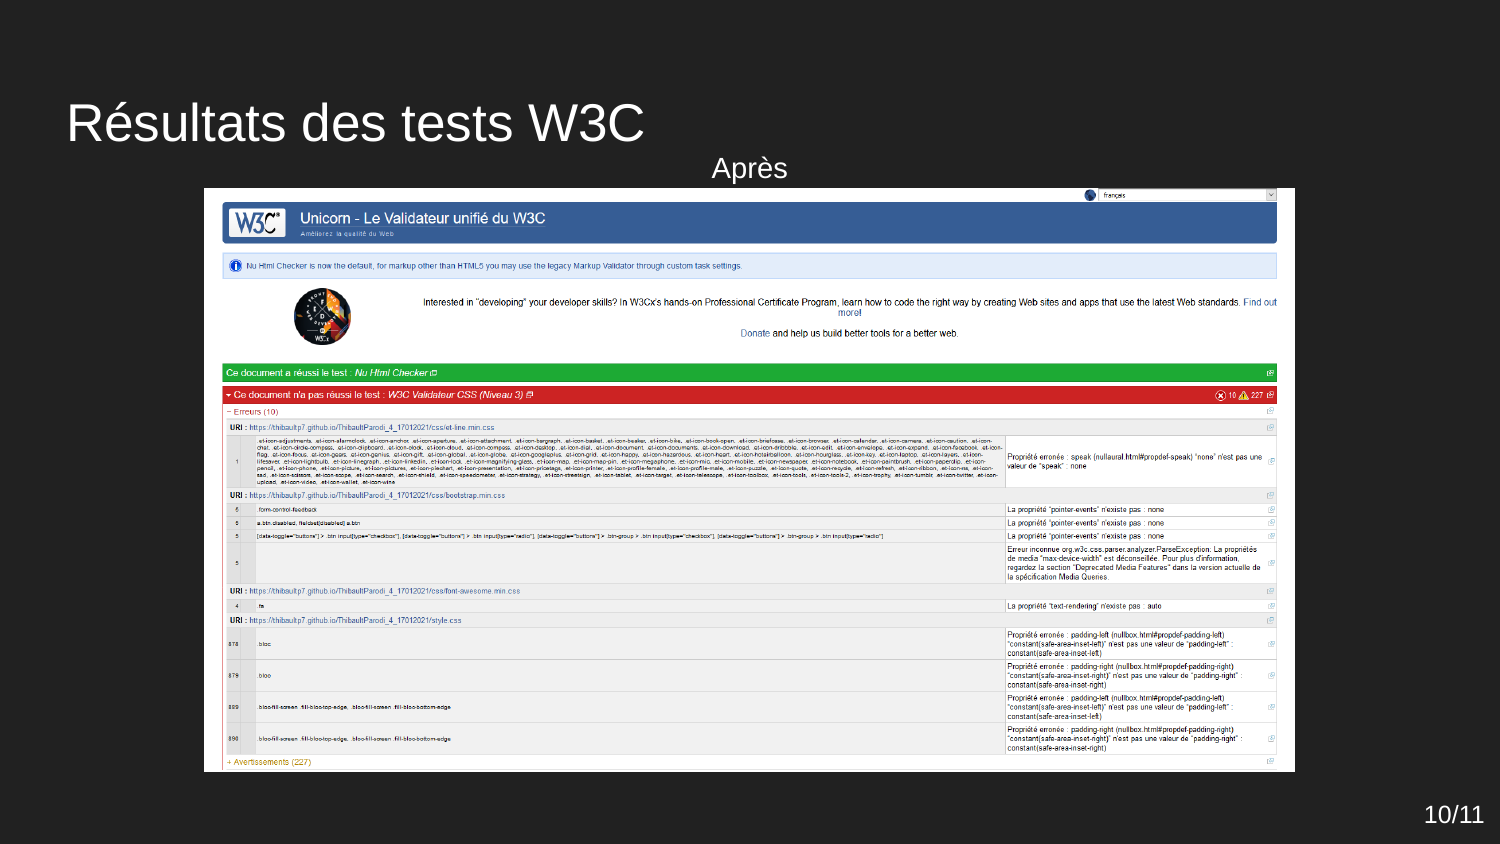

# Résultats des tests W3C
Après
10/11